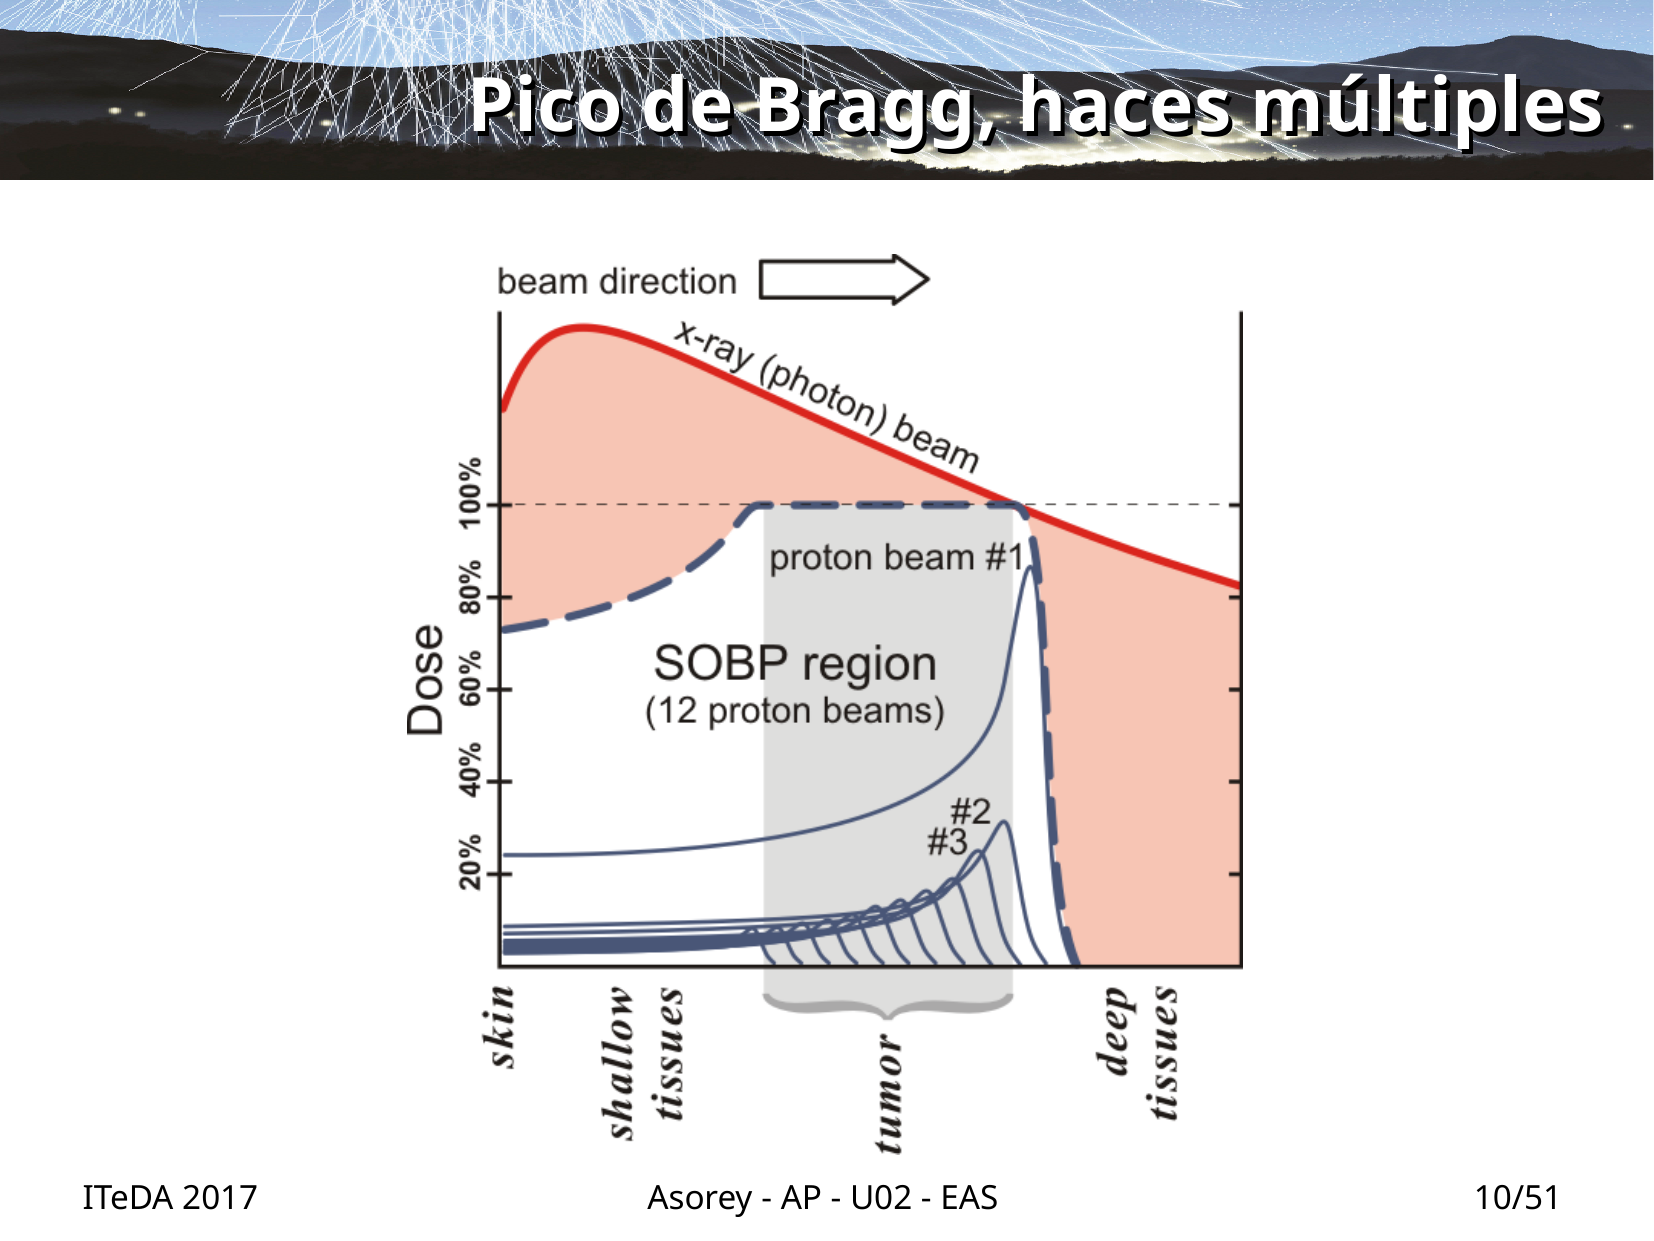

# Pico de Bragg, haces múltiples
ITeDA 2017
Asorey - AP - U02 - EAS
10